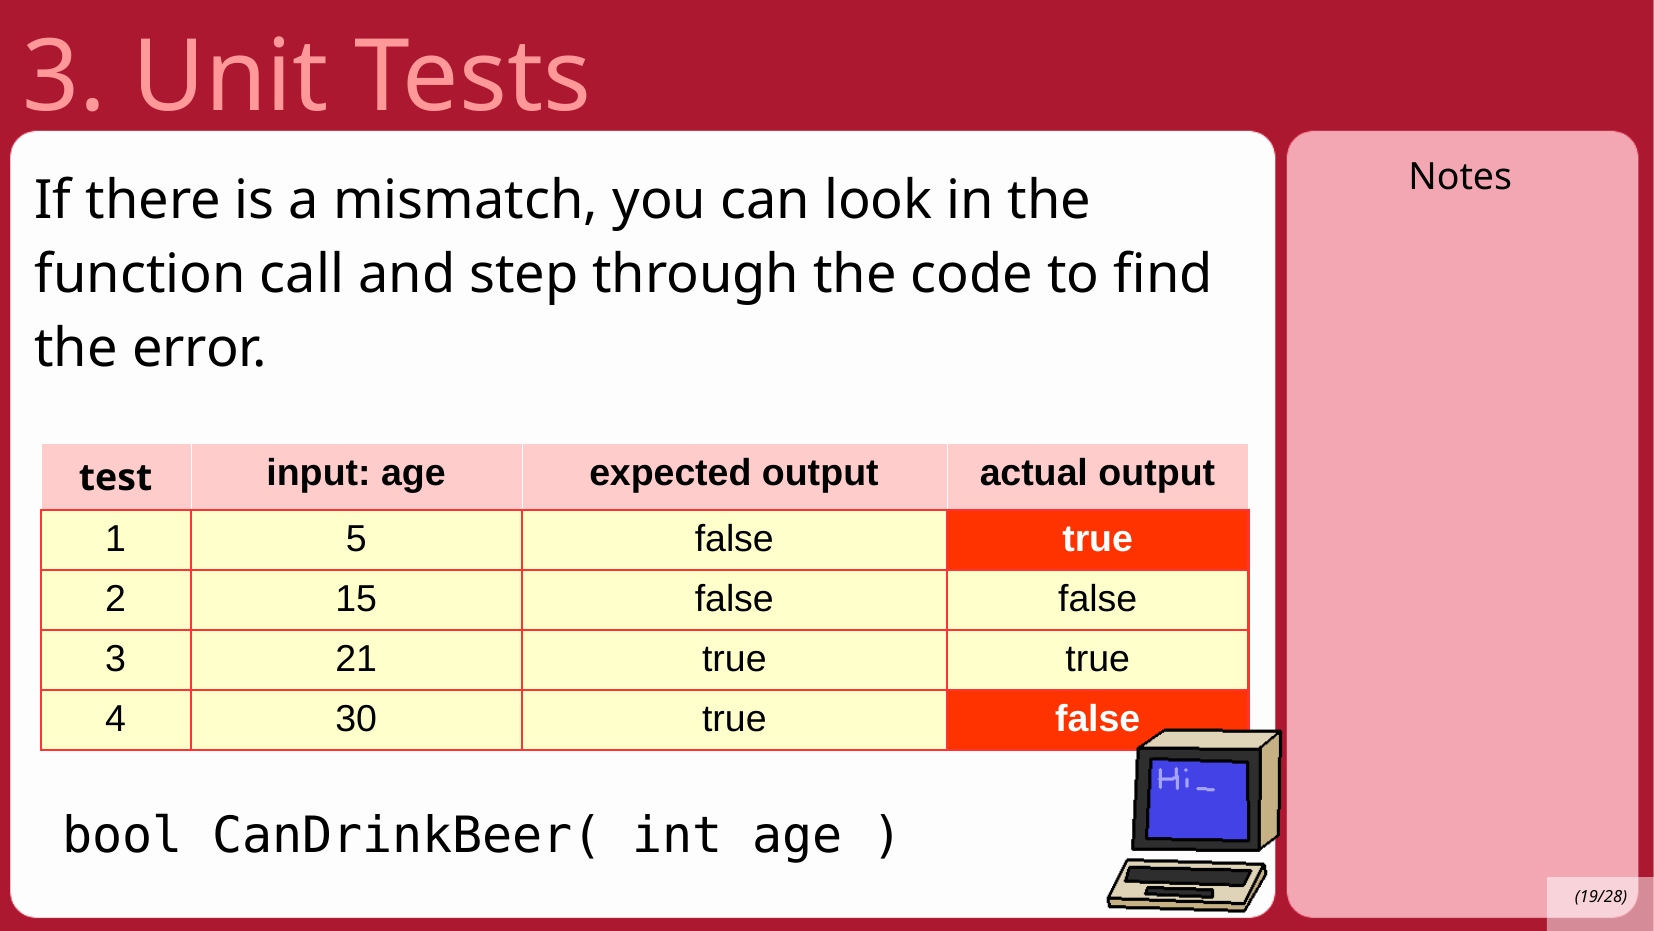

# 3. Unit Tests
Notes
If there is a mismatch, you can look in the function call and step through the code to find the error.
| test | input: age | expected output | actual output |
| --- | --- | --- | --- |
| 1 | 5 | false | true |
| 2 | 15 | false | false |
| 3 | 21 | true | true |
| 4 | 30 | true | false |
bool CanDrinkBeer( int age )